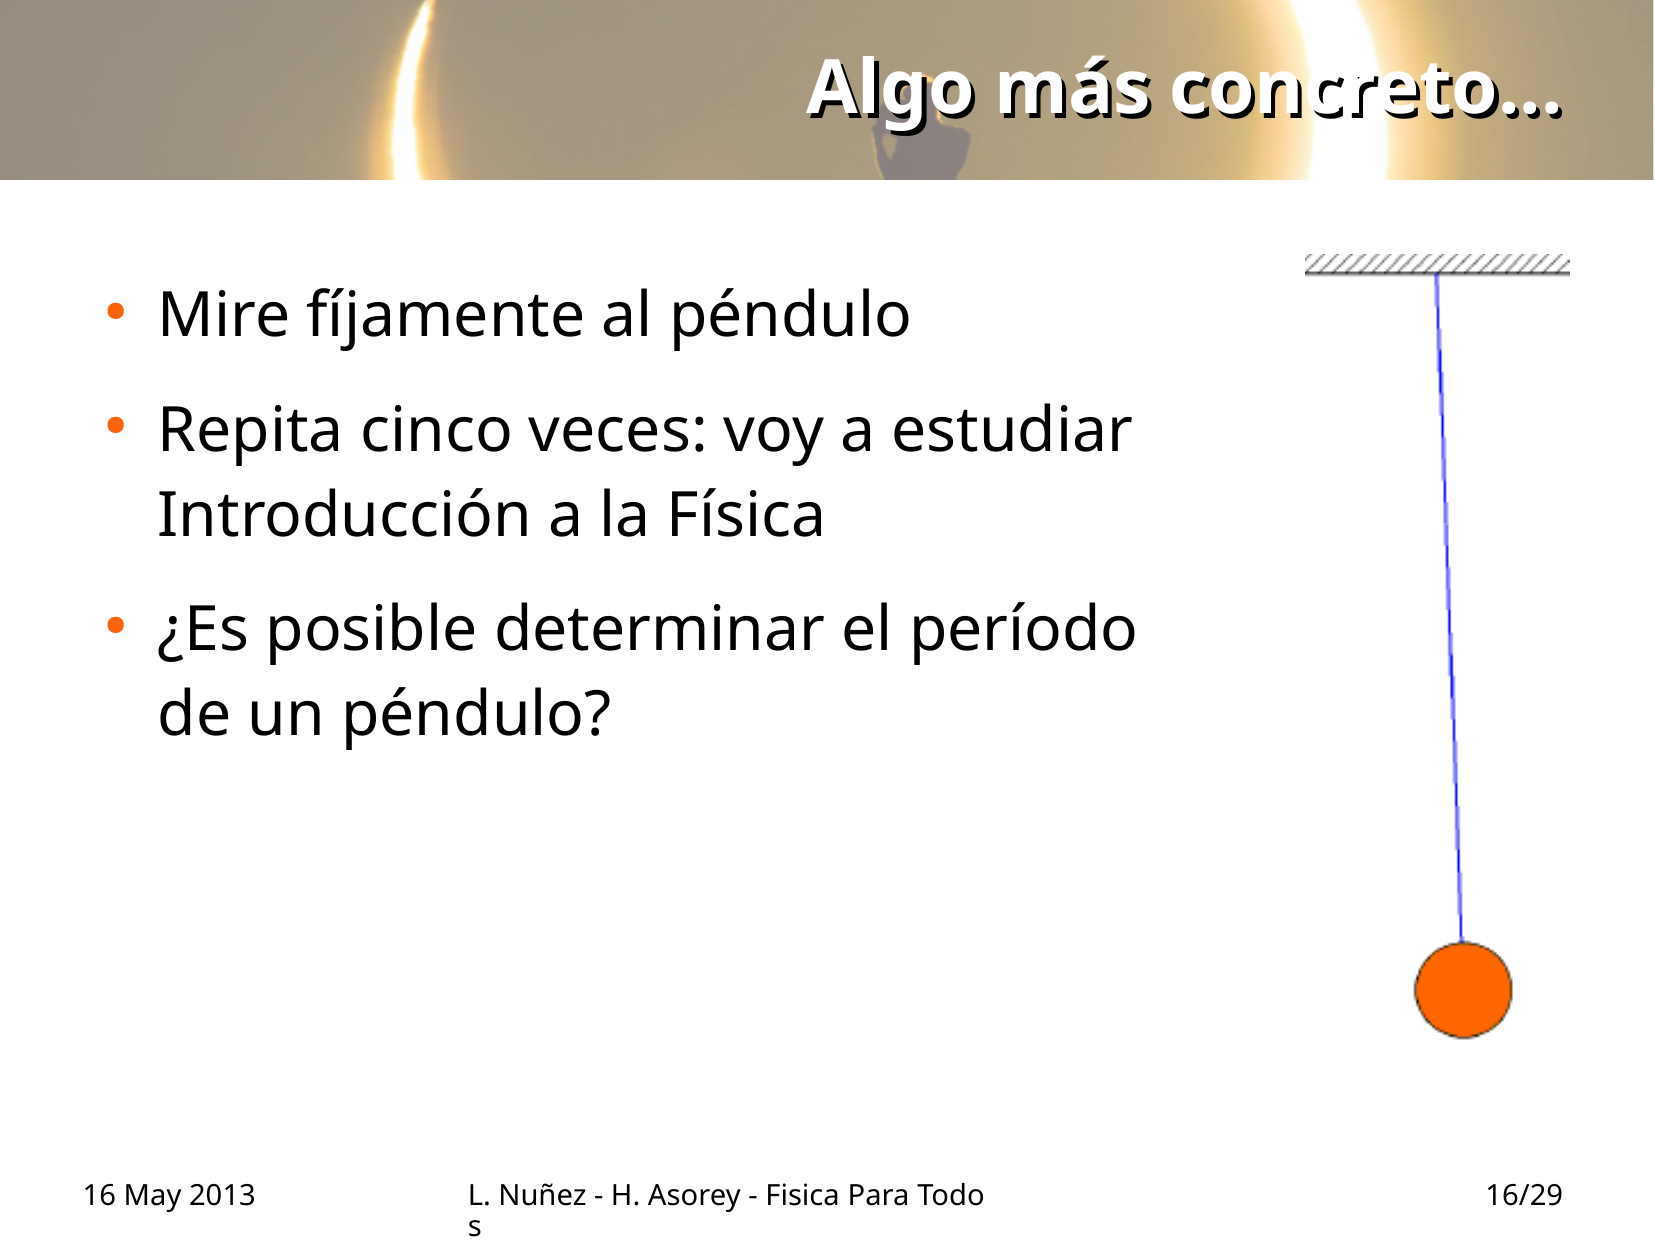

# Algo más concreto...
Mire fíjamente al péndulo
Repita cinco veces: voy a estudiar Introducción a la Física
¿Es posible determinar el período de un péndulo?
16 May 2013
L. Nuñez - H. Asorey - Fisica Para Todos
16